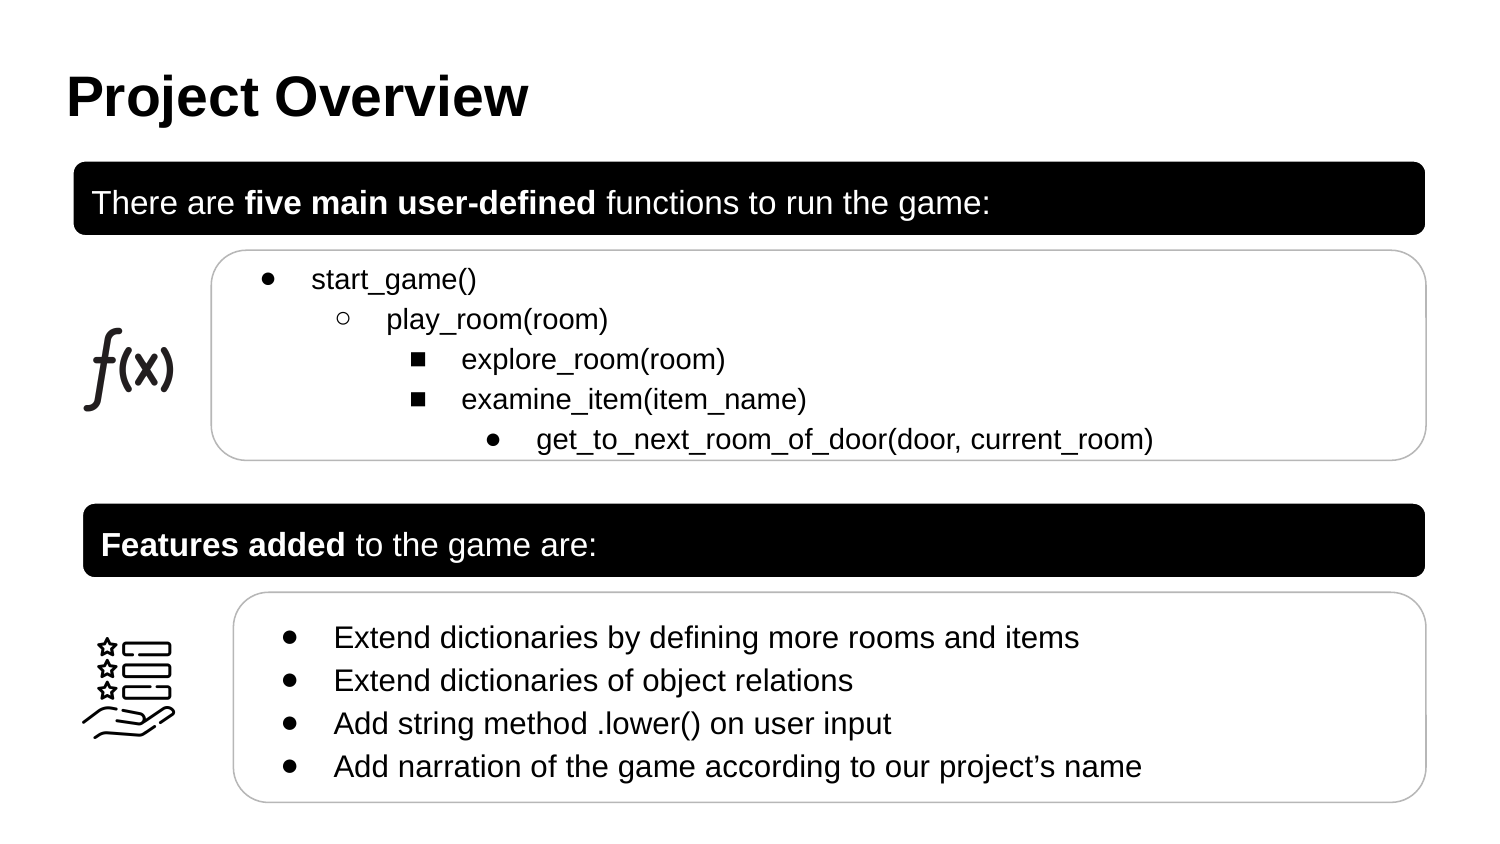

# Project Overview
There are five main user-defined functions to run the game:
start_game()
play_room(room)
explore_room(room)
examine_item(item_name)
get_to_next_room_of_door(door, current_room)
Features added to the game are:
Extend dictionaries by defining more rooms and items
Extend dictionaries of object relations
Add string method .lower() on user input
Add narration of the game according to our project’s name